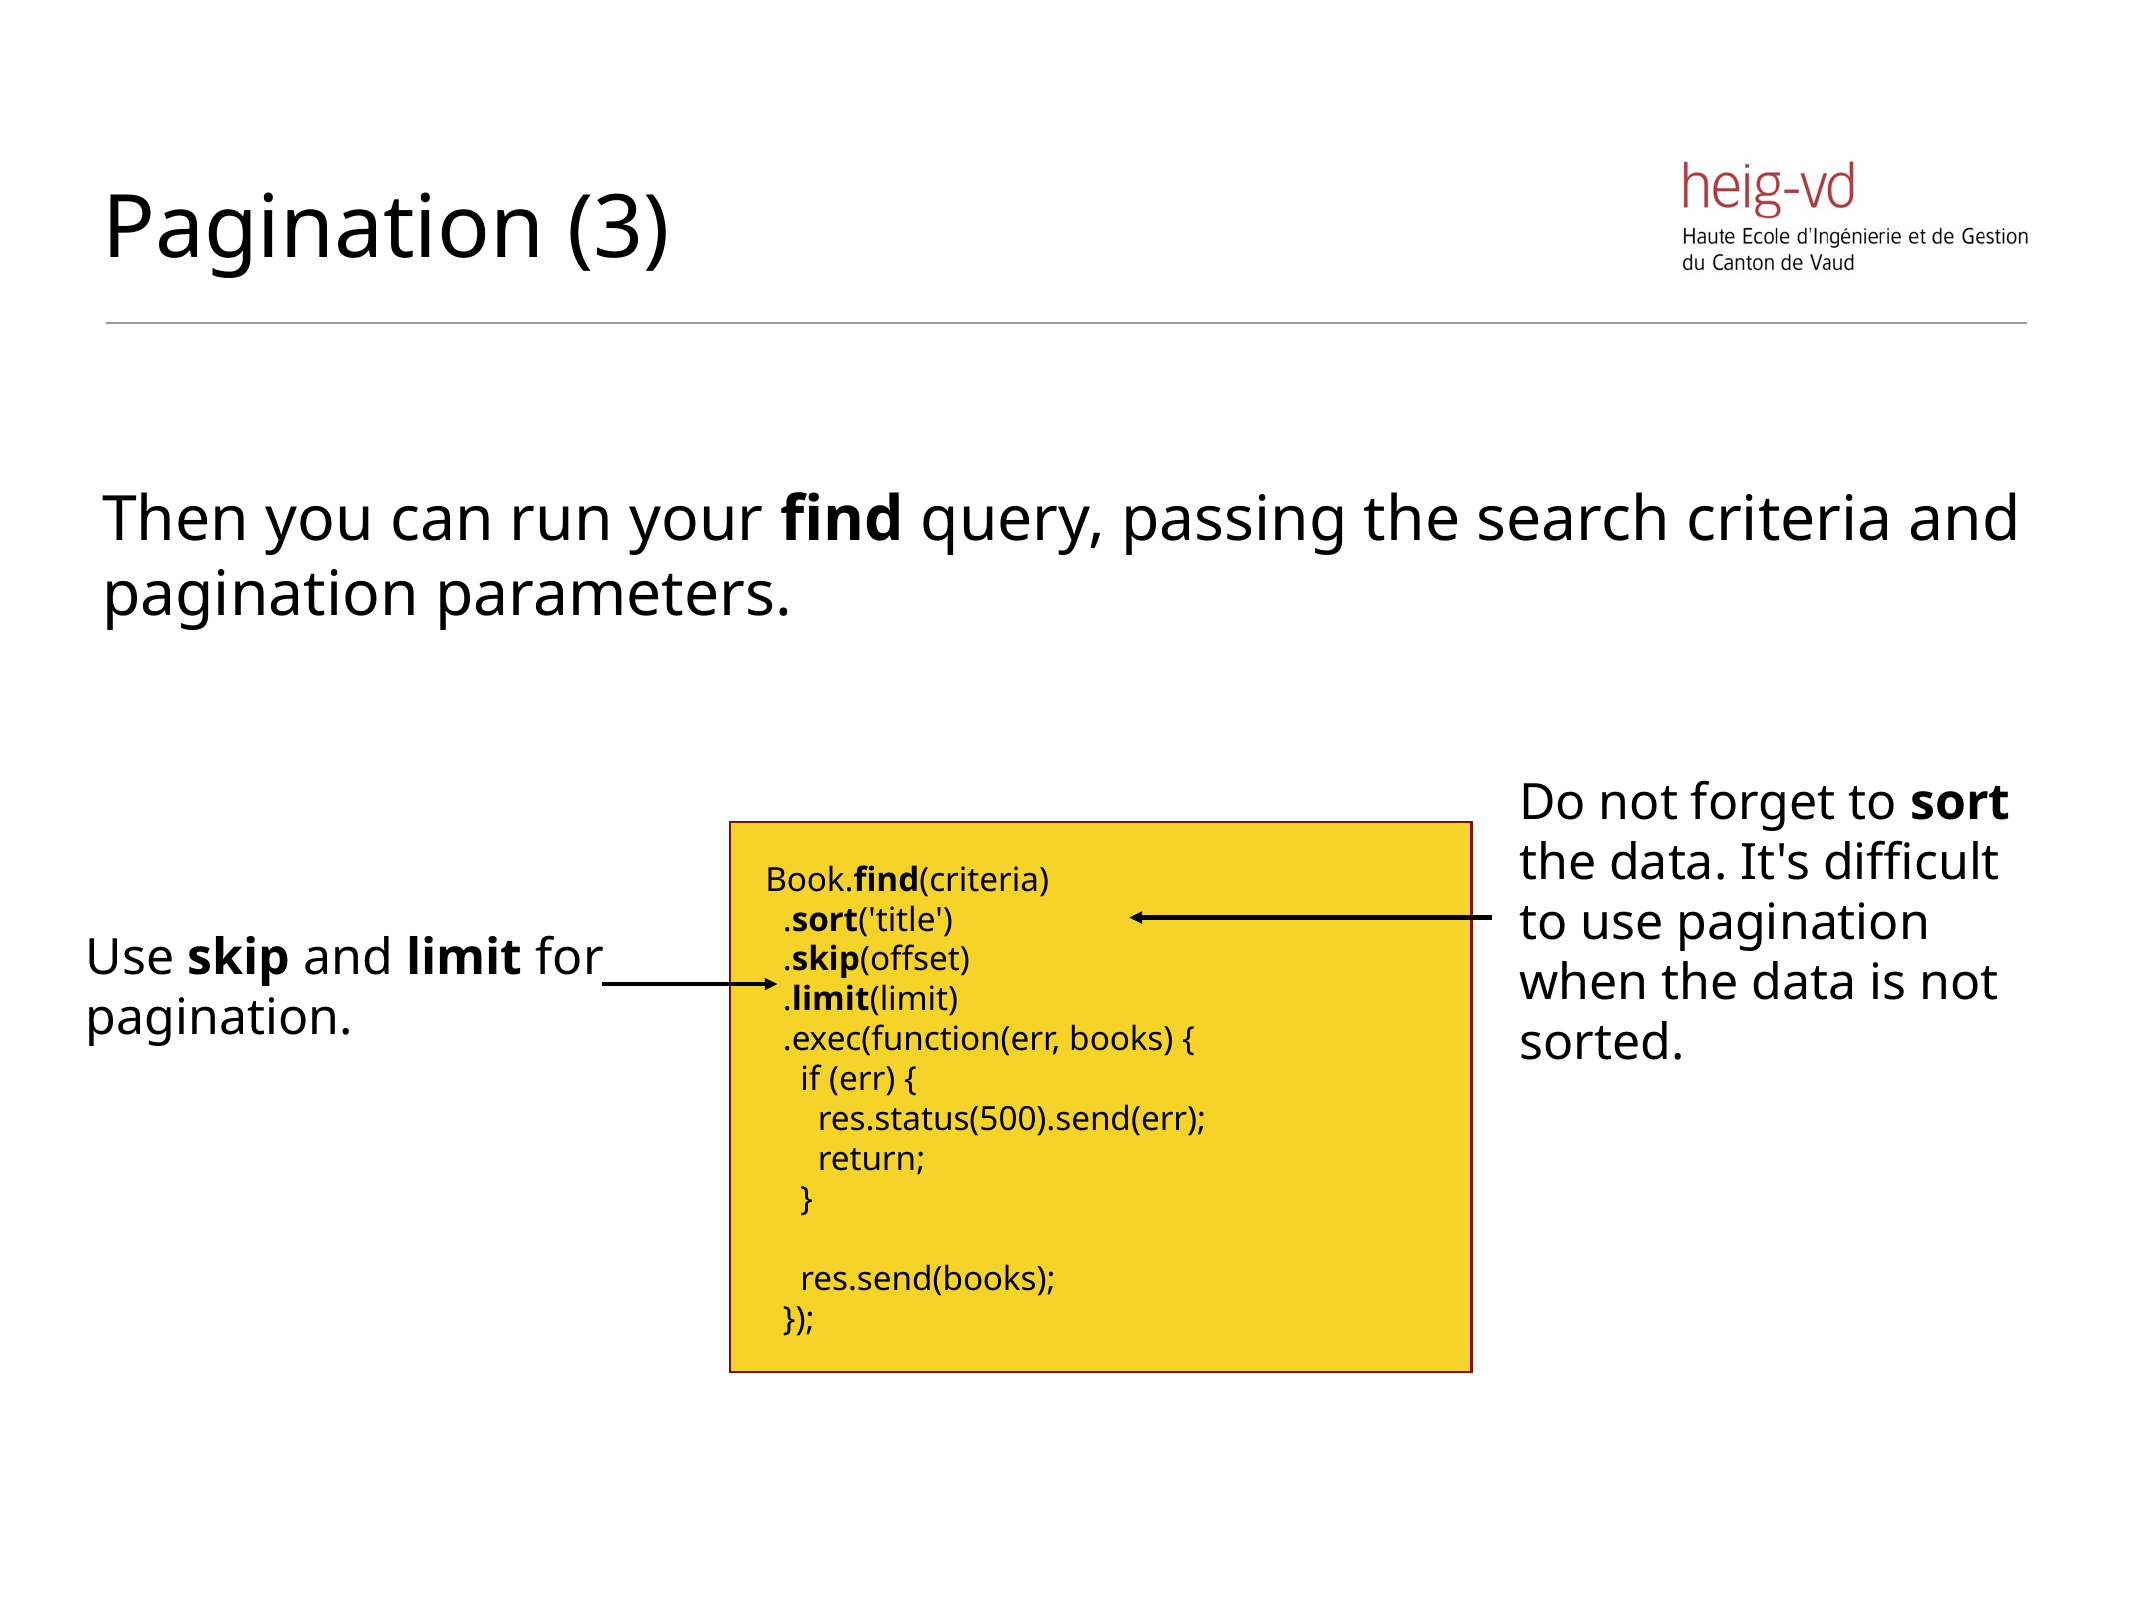

# Pagination (3)
Then you can run your find query, passing the search criteria and pagination parameters.
Do not forget to sort the data. It's difficult to use pagination when the data is not sorted.
Book.find(criteria)
 .sort('title')
 .skip(offset)
 .limit(limit)
 .exec(function(err, books) {
 if (err) {
 res.status(500).send(err);
 return;
 }
 res.send(books);
 });
Use skip and limit for pagination.